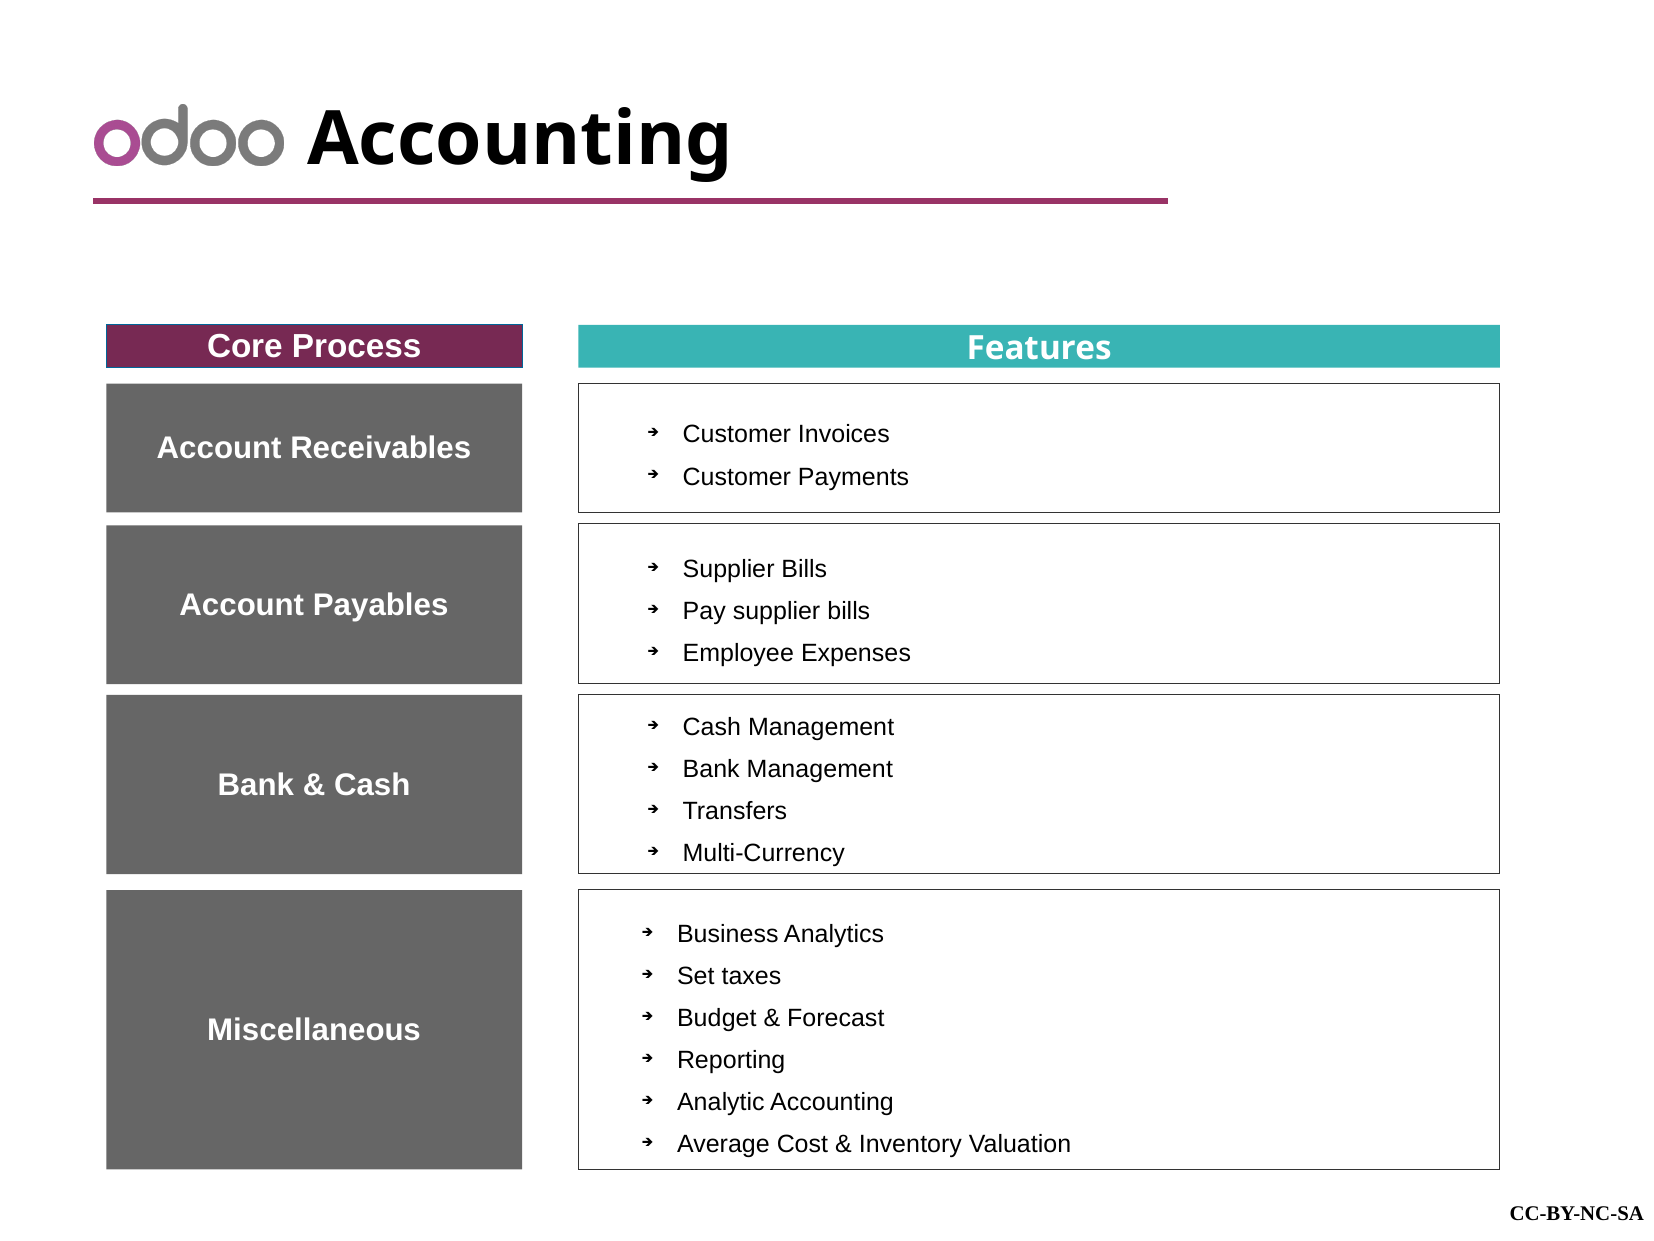

# Accounting
Core Process
Features
Account Receivables
Customer Invoices
Customer Payments
Account Payables
Supplier Bills
Pay supplier bills
Employee Expenses
Bank & Cash
Cash Management
Bank Management
Transfers
Multi-Currency
Miscellaneous
Business Analytics
Set taxes
Budget & Forecast
Reporting
Analytic Accounting
Average Cost & Inventory Valuation